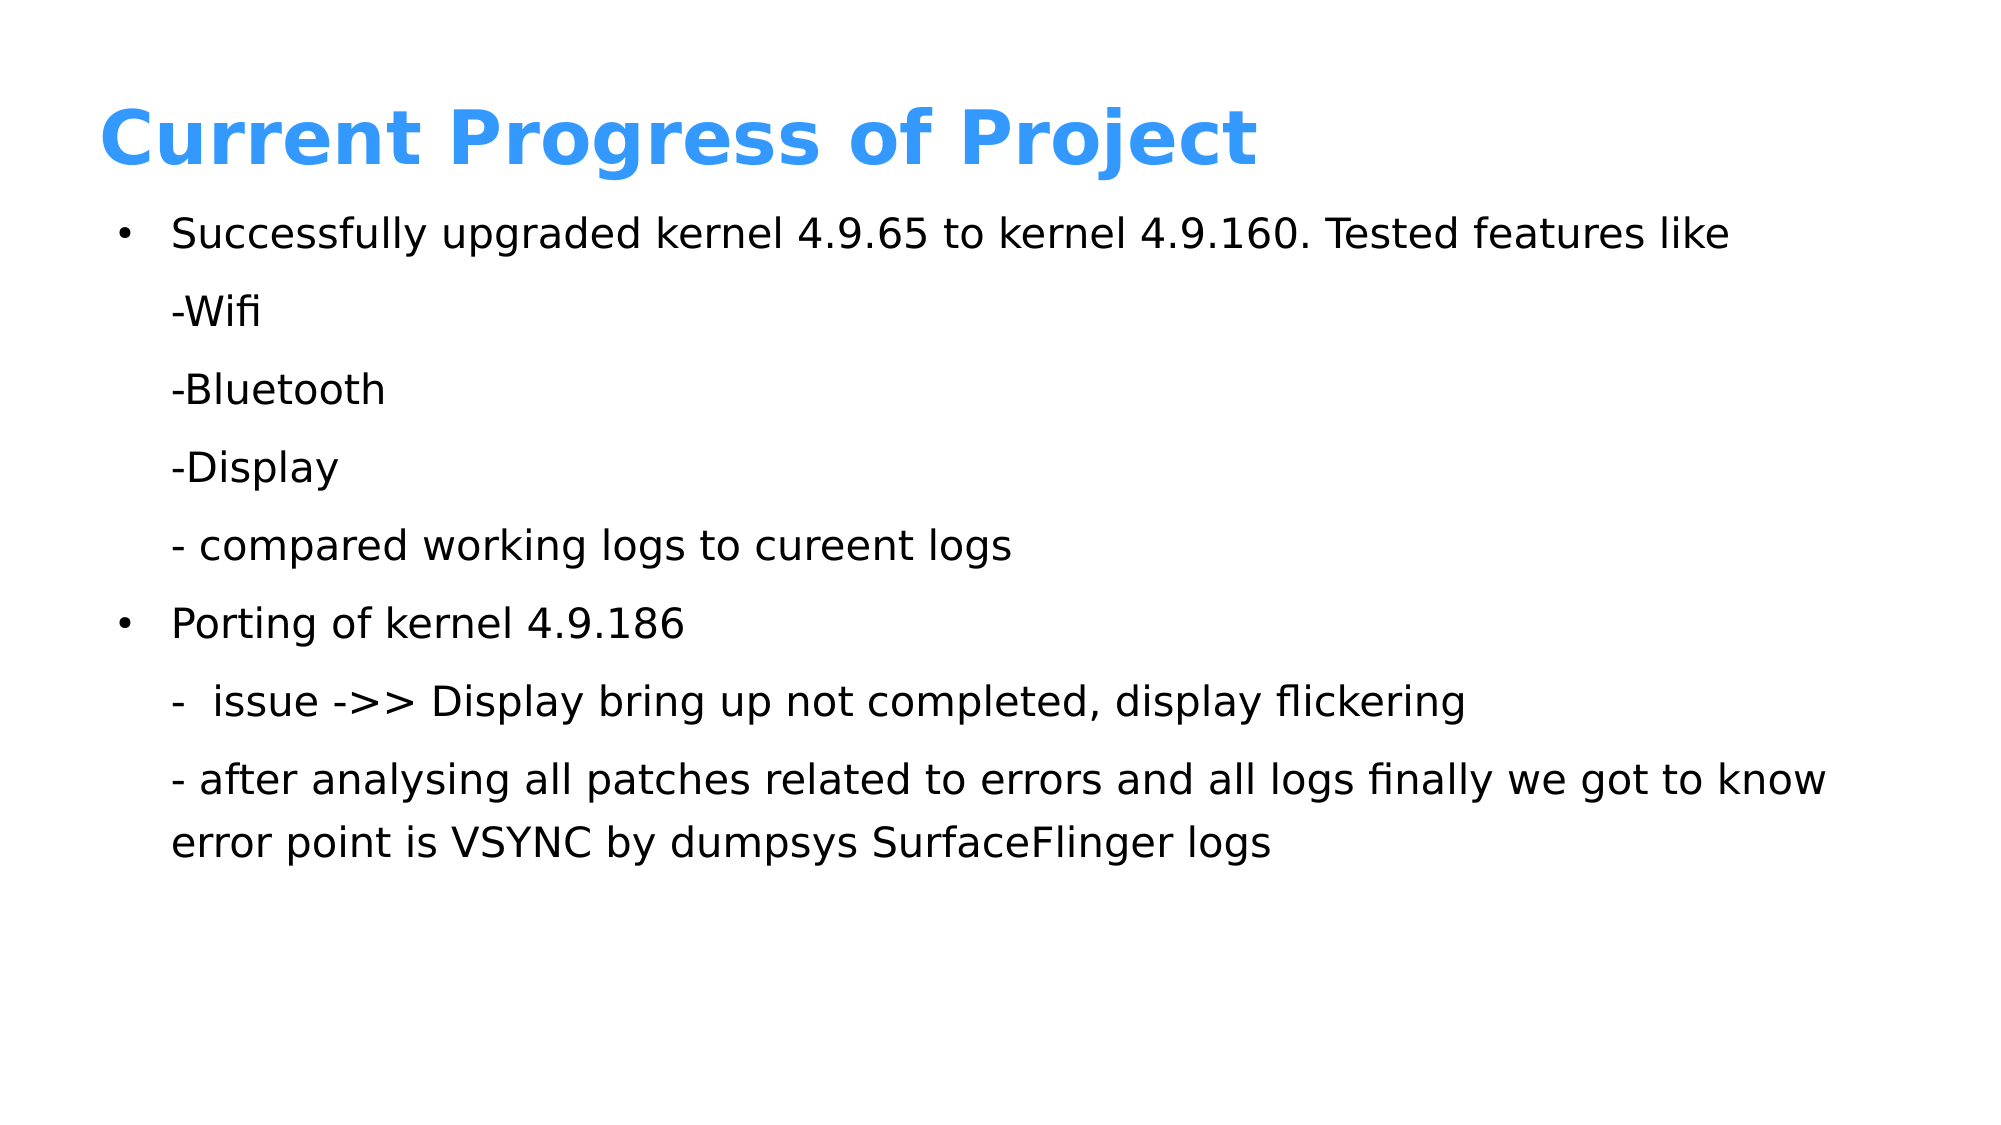

# Current Progress of Project
Successfully upgraded kernel 4.9.65 to kernel 4.9.160. Tested features like
-Wifi
-Bluetooth
-Display
- compared working logs to cureent logs
Porting of kernel 4.9.186
- issue ->> Display bring up not completed, display flickering
- after analysing all patches related to errors and all logs finally we got to know error point is VSYNC by dumpsys SurfaceFlinger logs